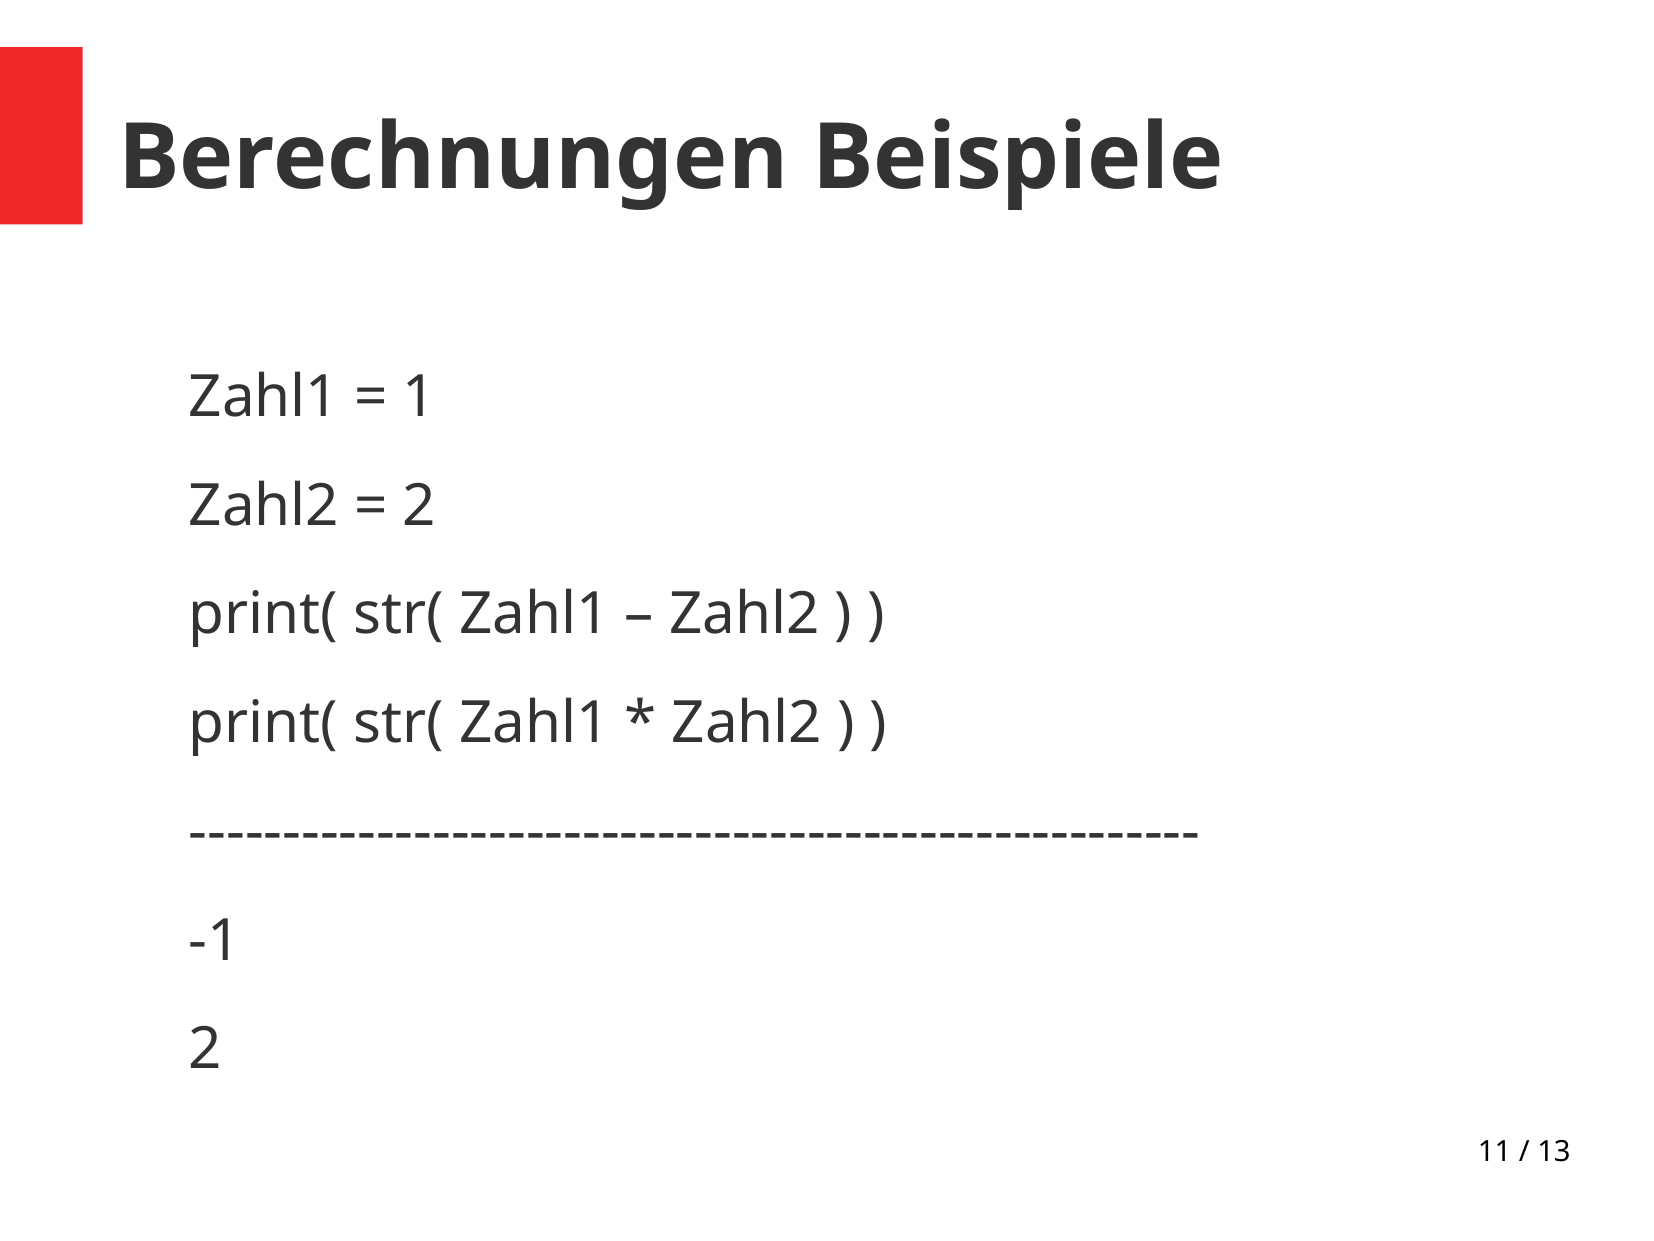

# Berechnungen Beispiele
Zahl1 = 1
Zahl2 = 2
print( str( Zahl1 – Zahl2 ) )
print( str( Zahl1 * Zahl2 ) )
------------------------------------------------------
-1
2
11